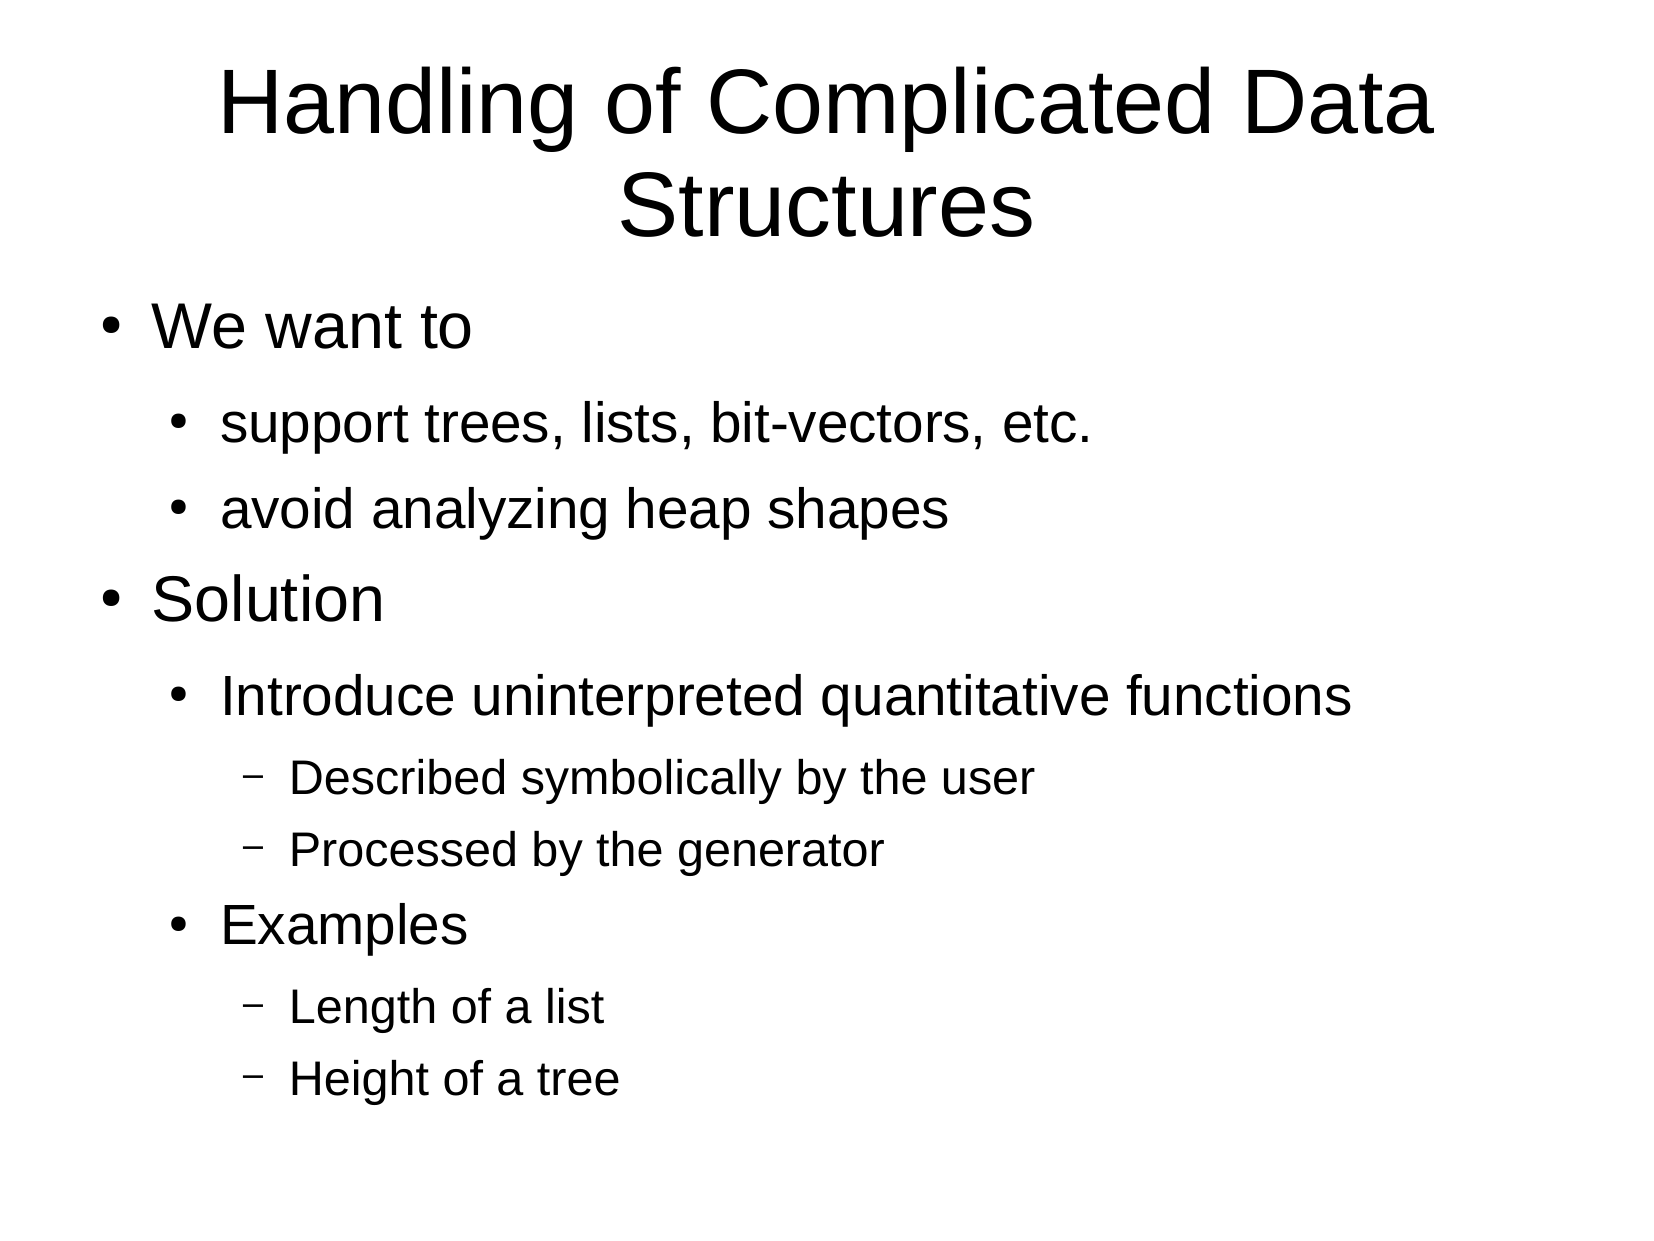

# Handling of Complicated Data Structures
We want to
support trees, lists, bit-vectors, etc.
avoid analyzing heap shapes
Solution
Introduce uninterpreted quantitative functions
Described symbolically by the user
Processed by the generator
Examples
Length of a list
Height of a tree